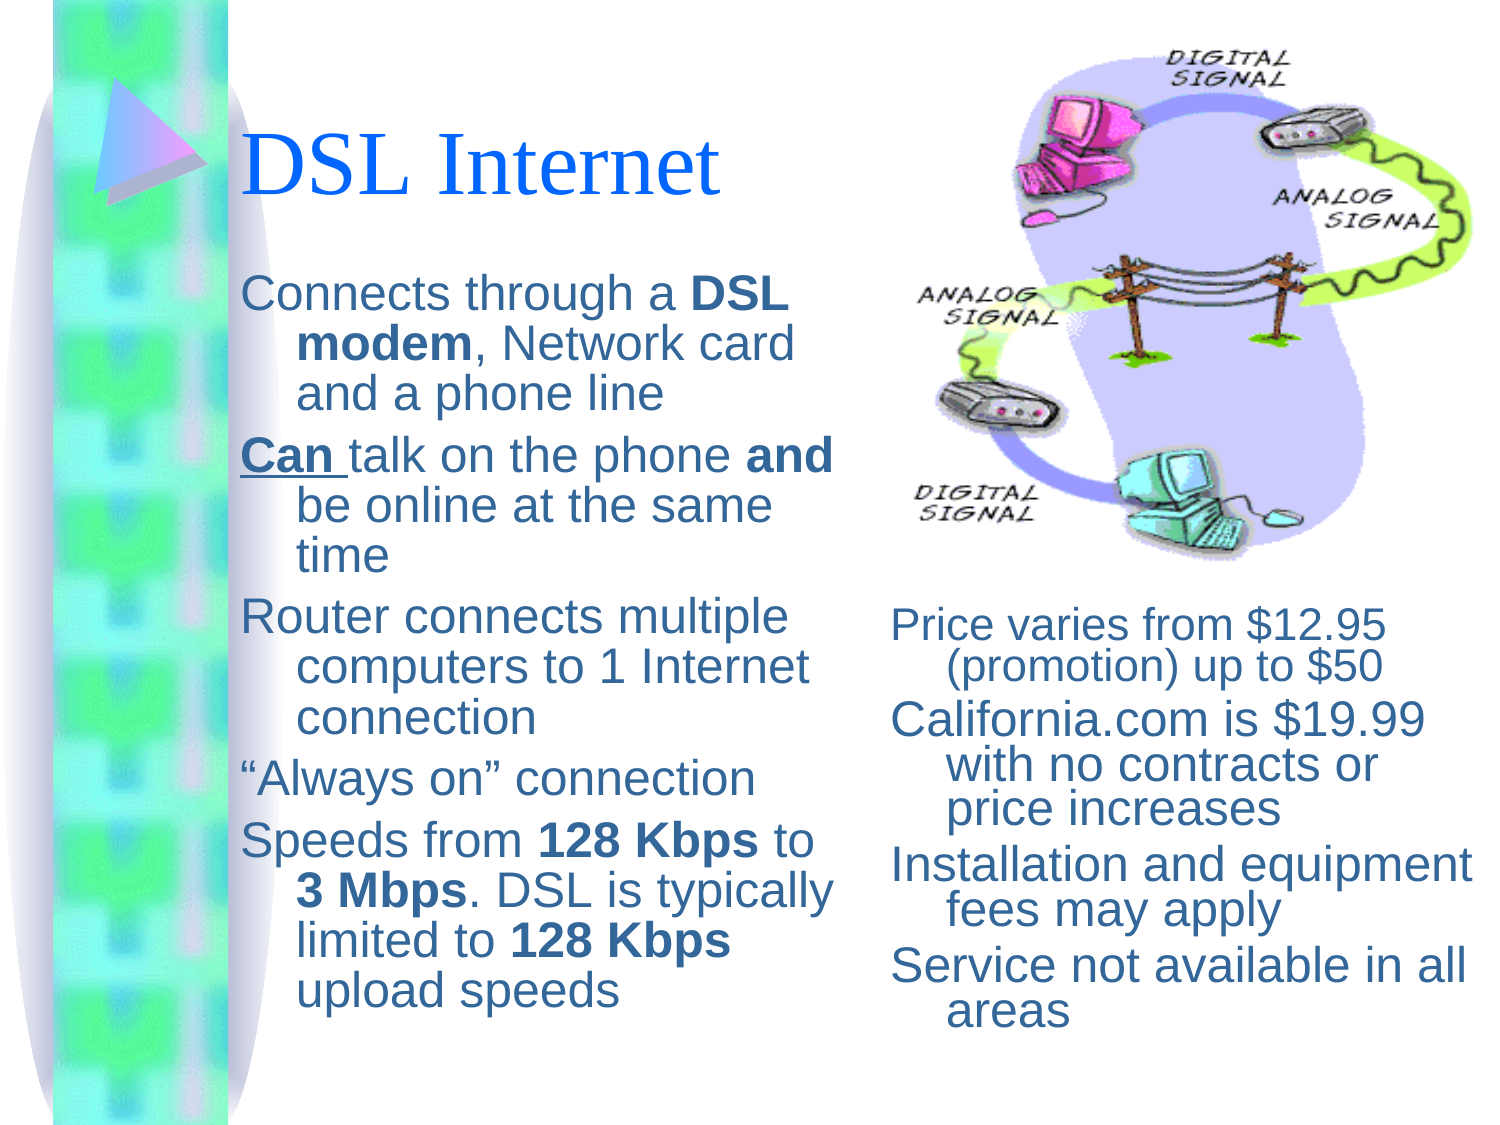

# DSL Internet
Connects through a DSL modem, Network card and a phone line
Can talk on the phone and be online at the same time
Router connects multiple computers to 1 Internet connection
“Always on” connection
Speeds from 128 Kbps to 3 Mbps. DSL is typically limited to 128 Kbps upload speeds
Price varies from $12.95 (promotion) up to $50
California.com is $19.99 with no contracts or price increases
Installation and equipment fees may apply
Service not available in all areas